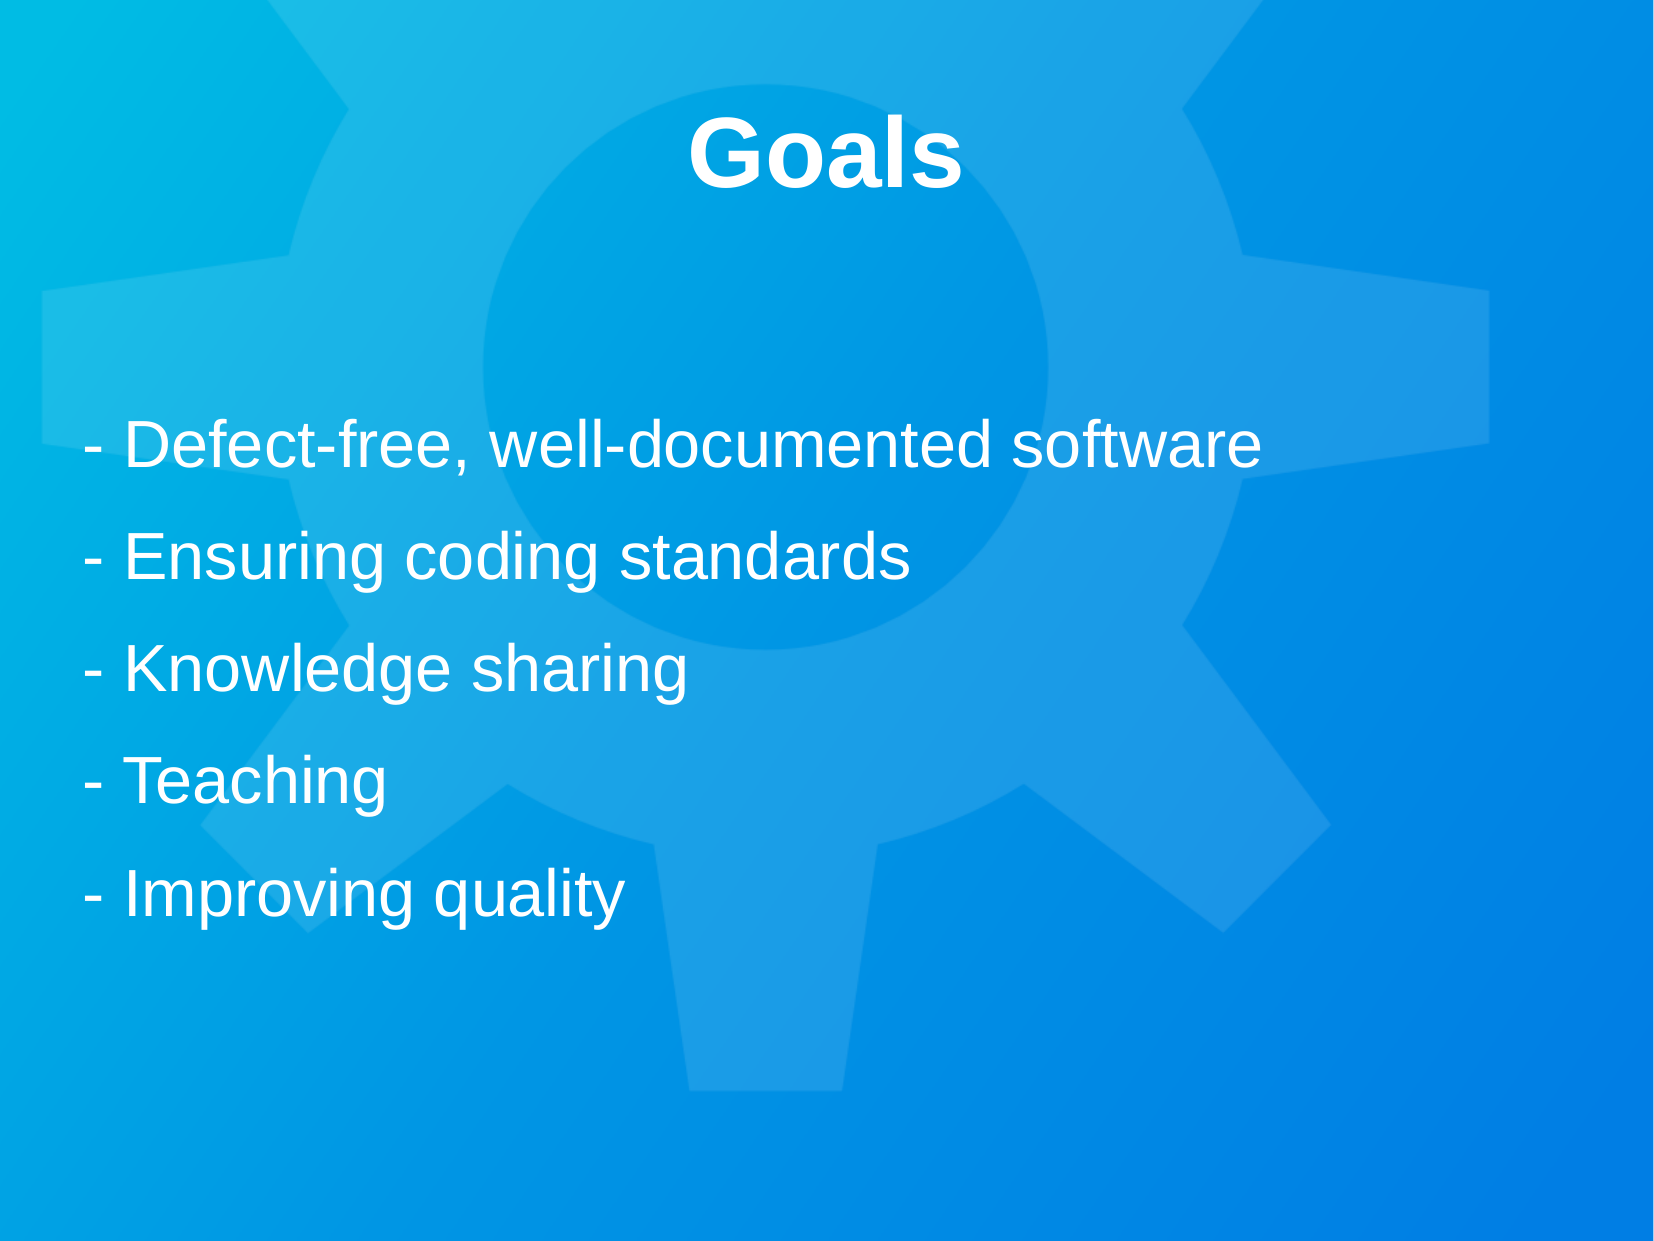

# Goals
- Defect-free, well-documented software
- Ensuring coding standards
- Knowledge sharing
- Teaching
- Improving quality